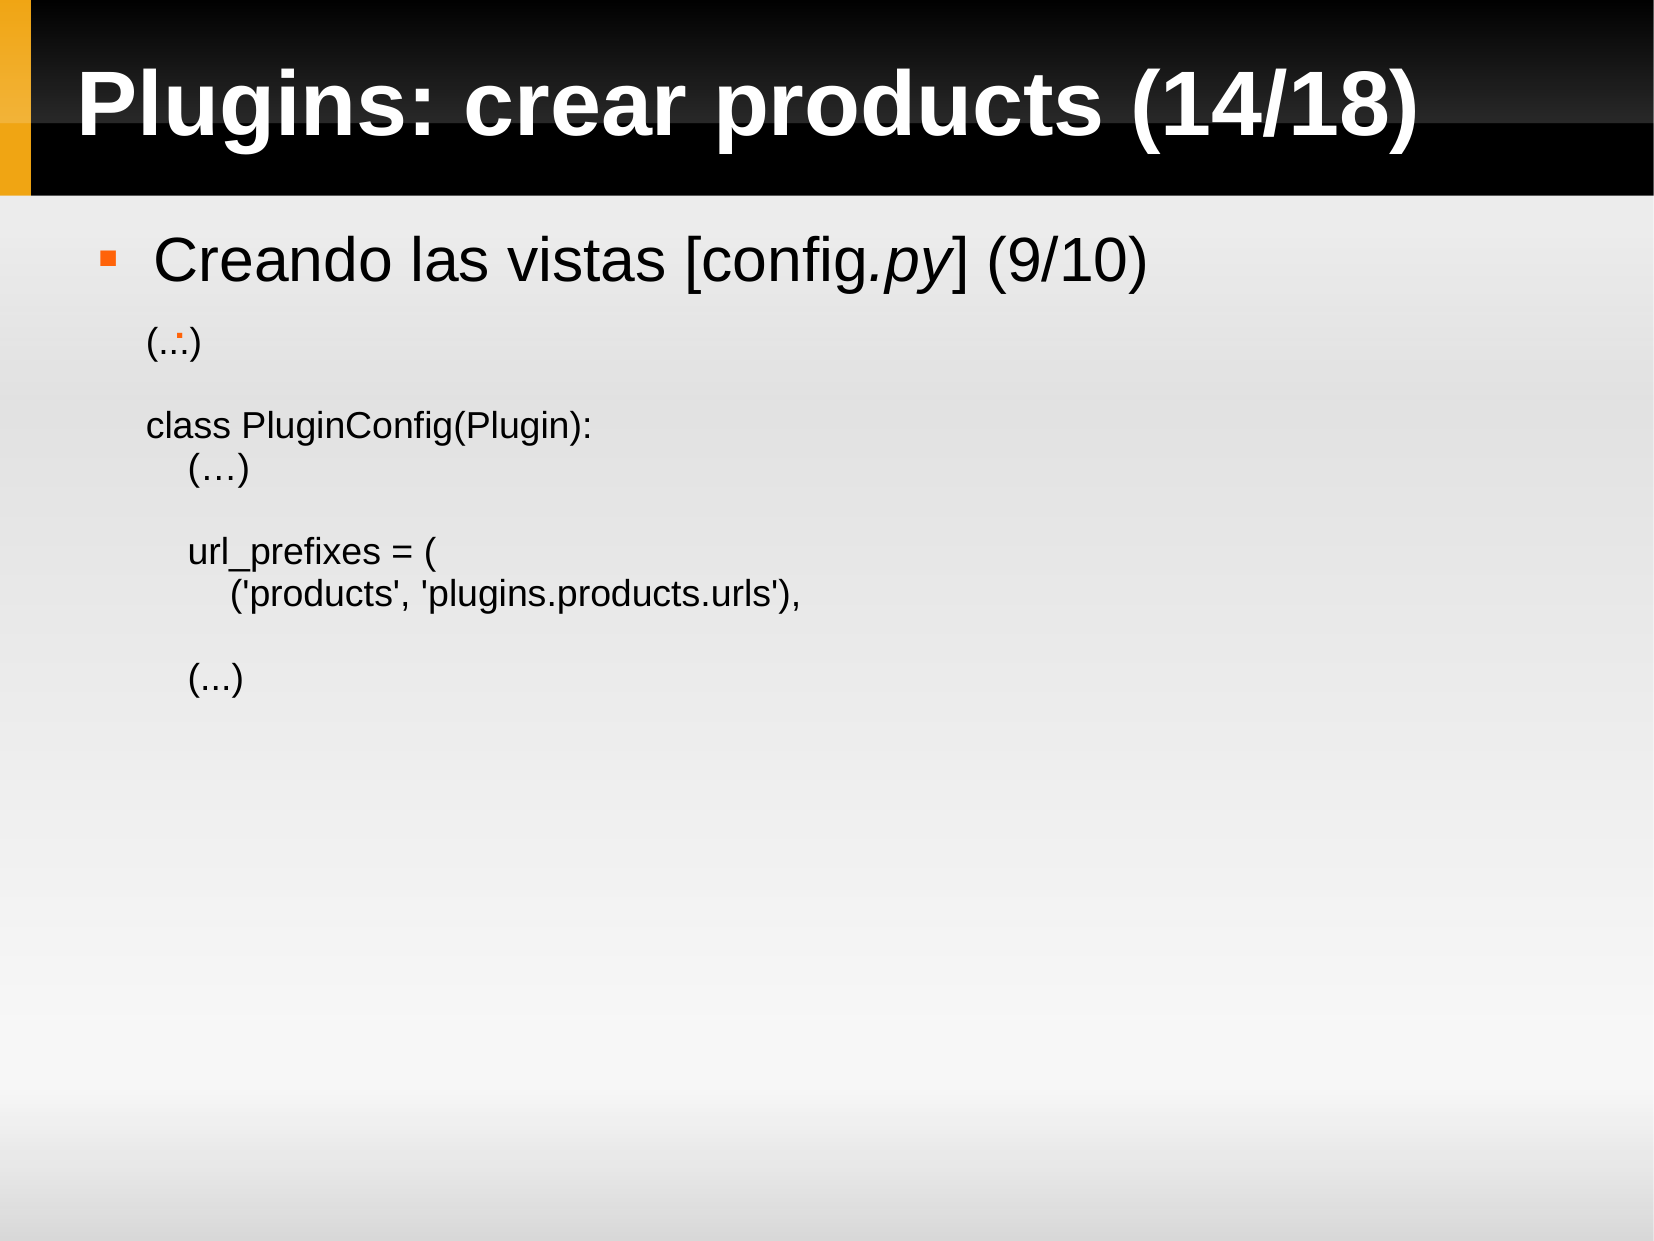

# Plugins: crear products (14/18)
Creando las vistas [config.py] (9/10)
(...)
class PluginConfig(Plugin):
 (…)
 url_prefixes = (
 ('products', 'plugins.products.urls'),
 (...)